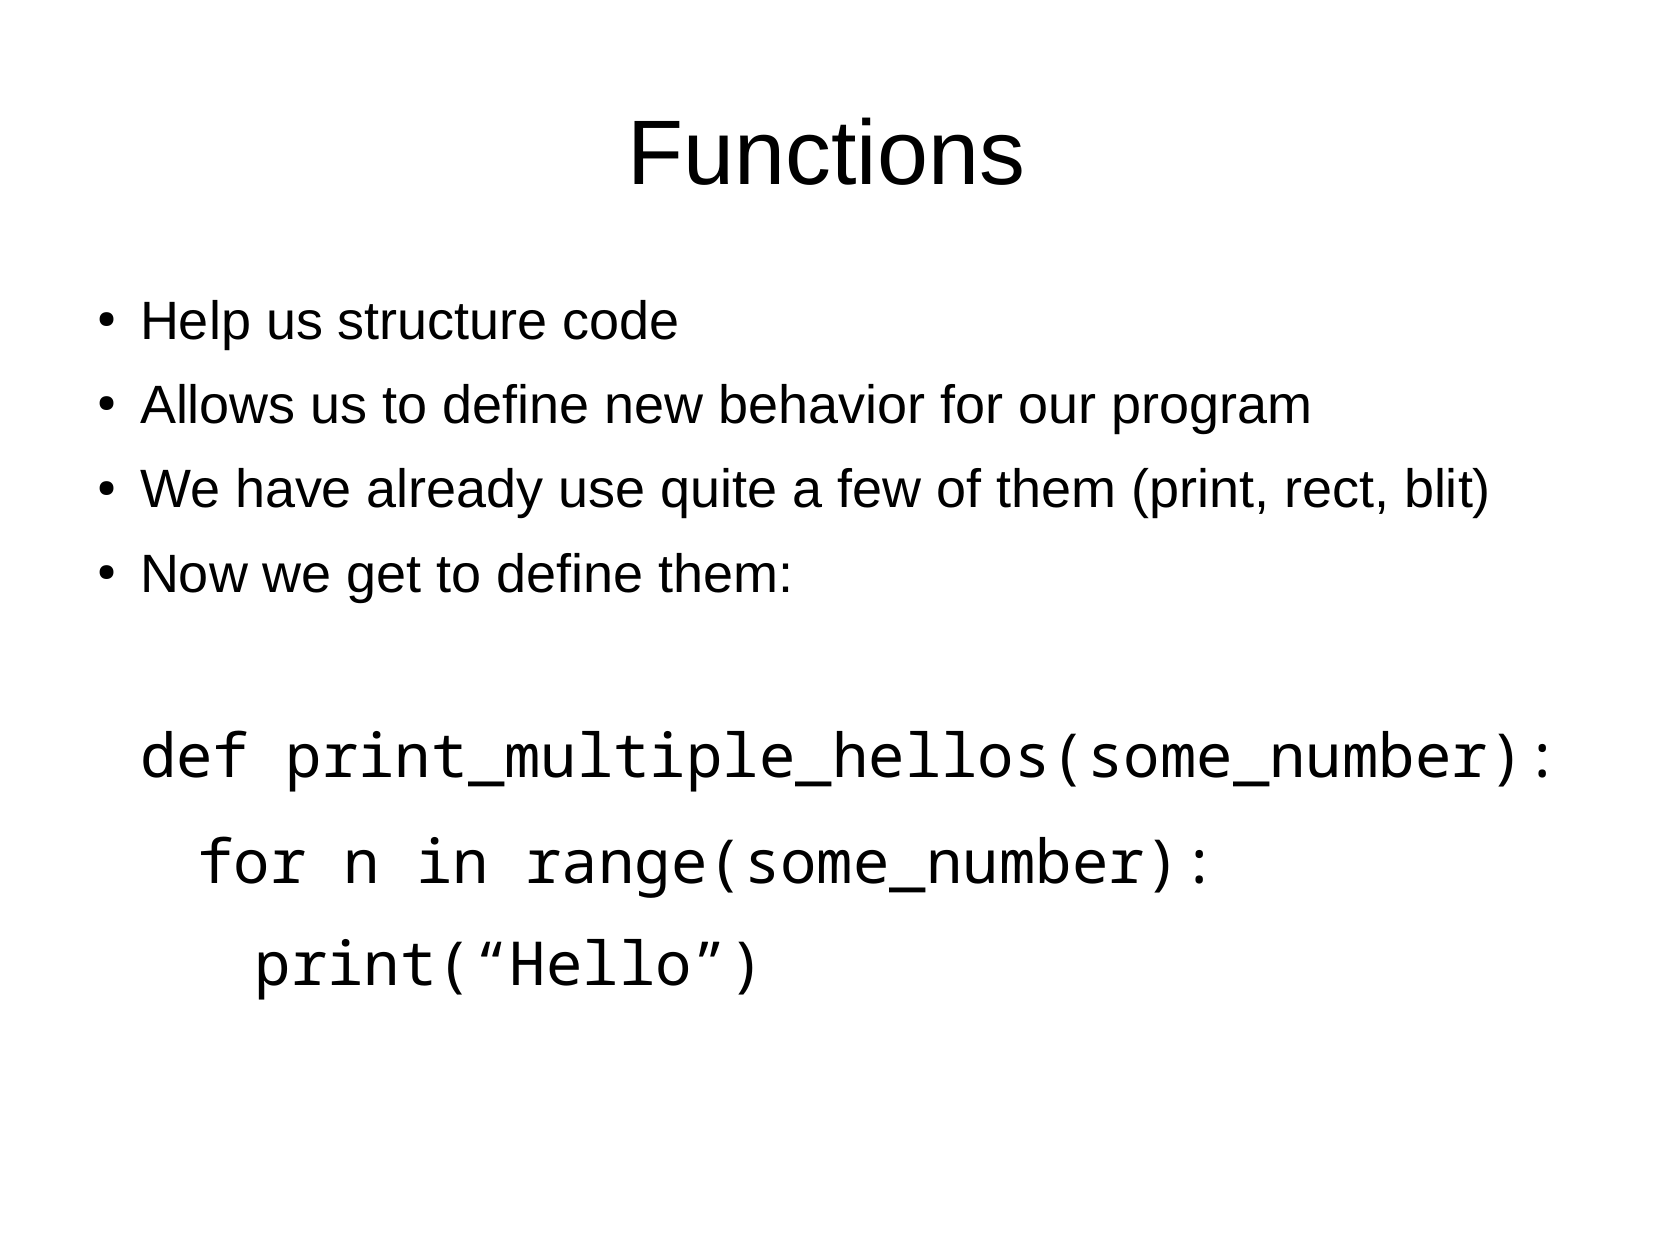

# Functions
Help us structure code
Allows us to define new behavior for our program
We have already use quite a few of them (print, rect, blit)
Now we get to define them:
def print_multiple_hellos(some_number):
for n in range(some_number):
print(“Hello”)